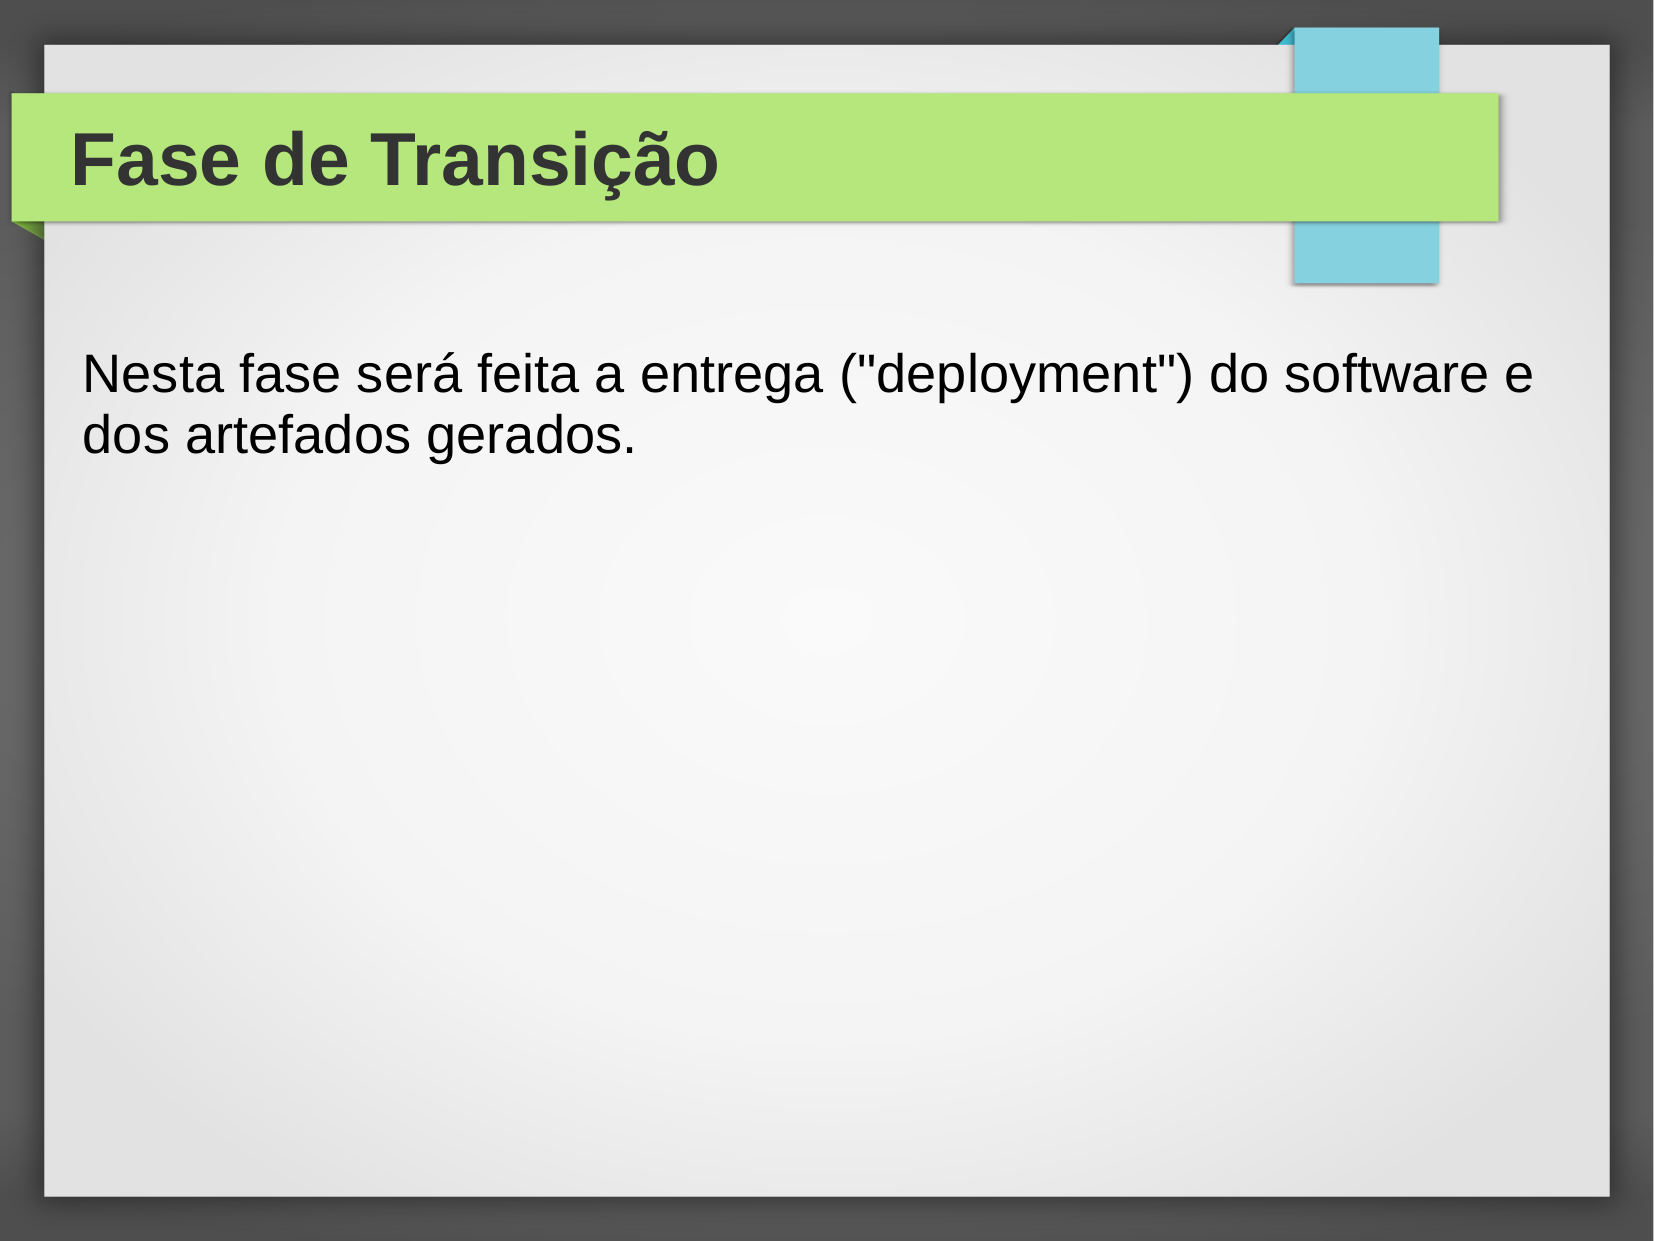

# Fase de Transição
Nesta fase será feita a entrega ("deployment") do software e dos artefados gerados.